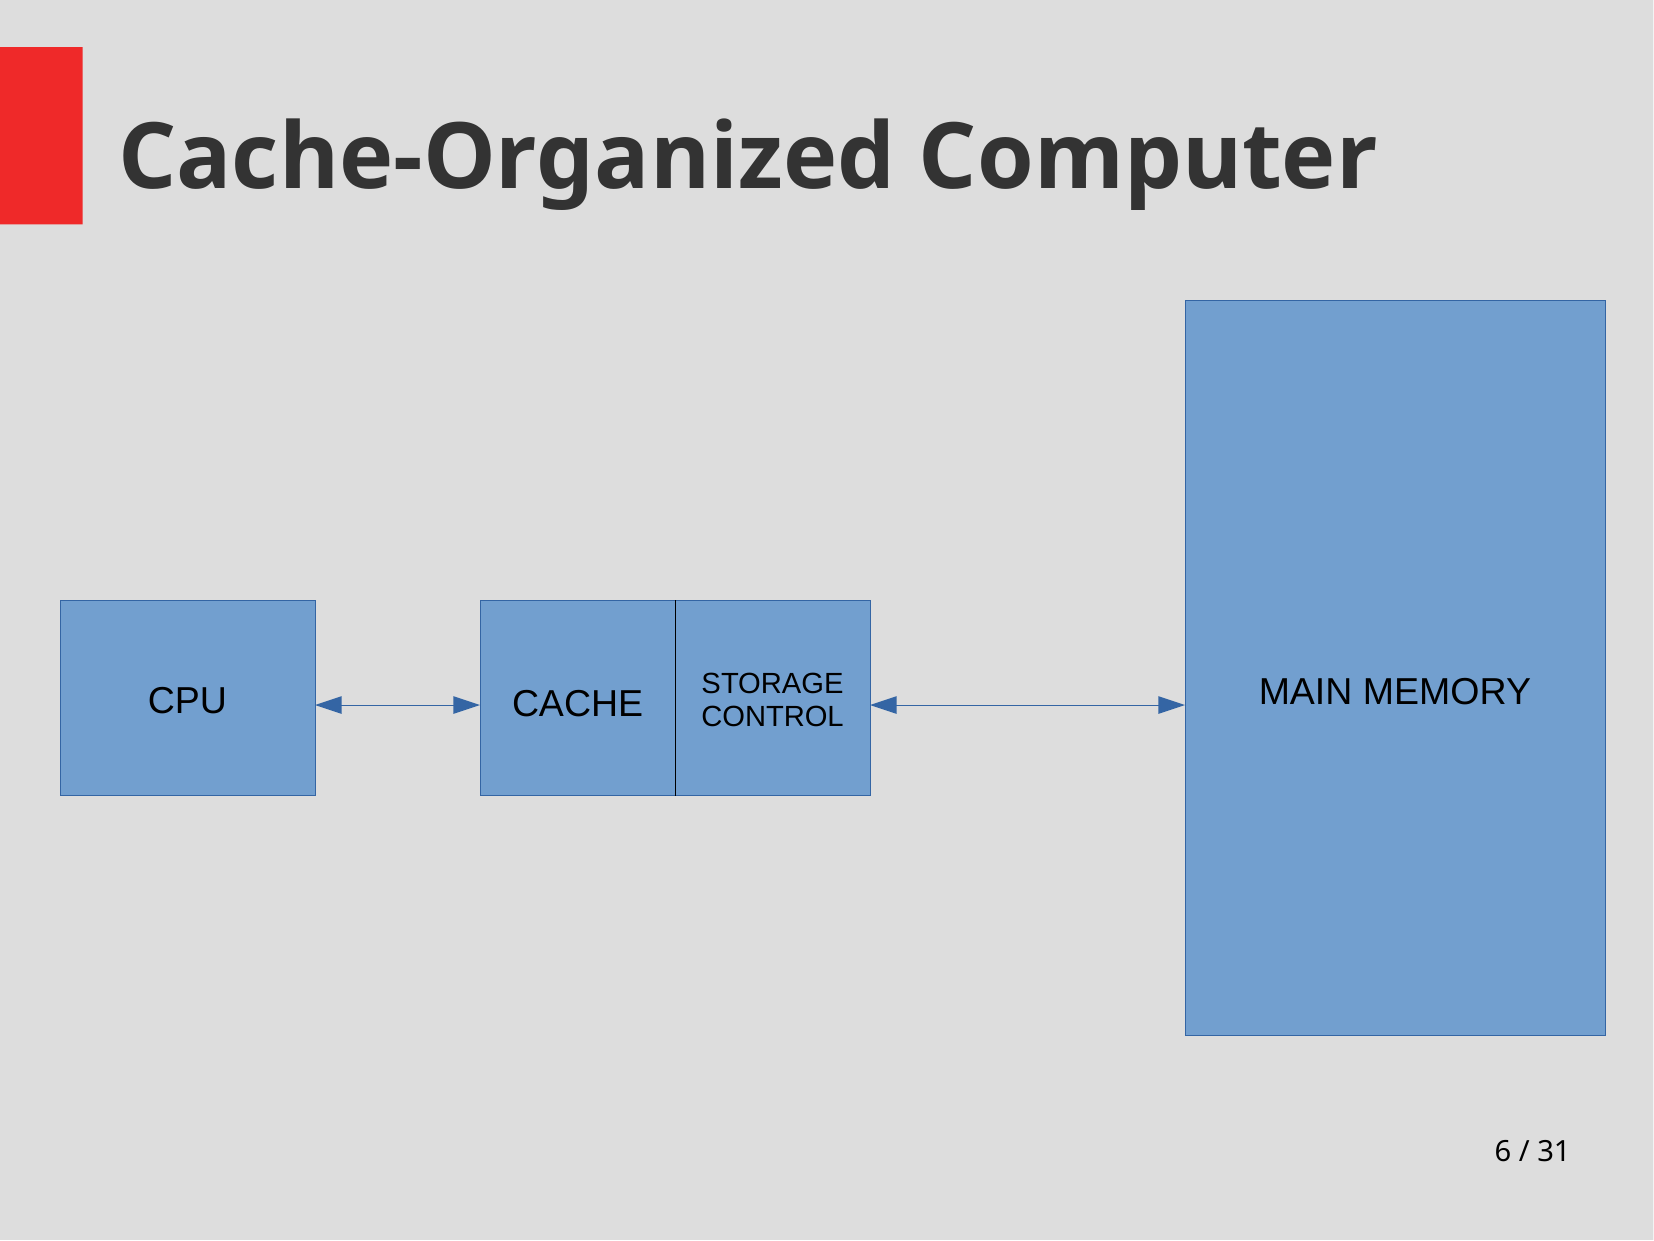

# Cache-Organized Computer
STORAGE CONTROL
MAIN MEMORY
CPU
CACHE
6